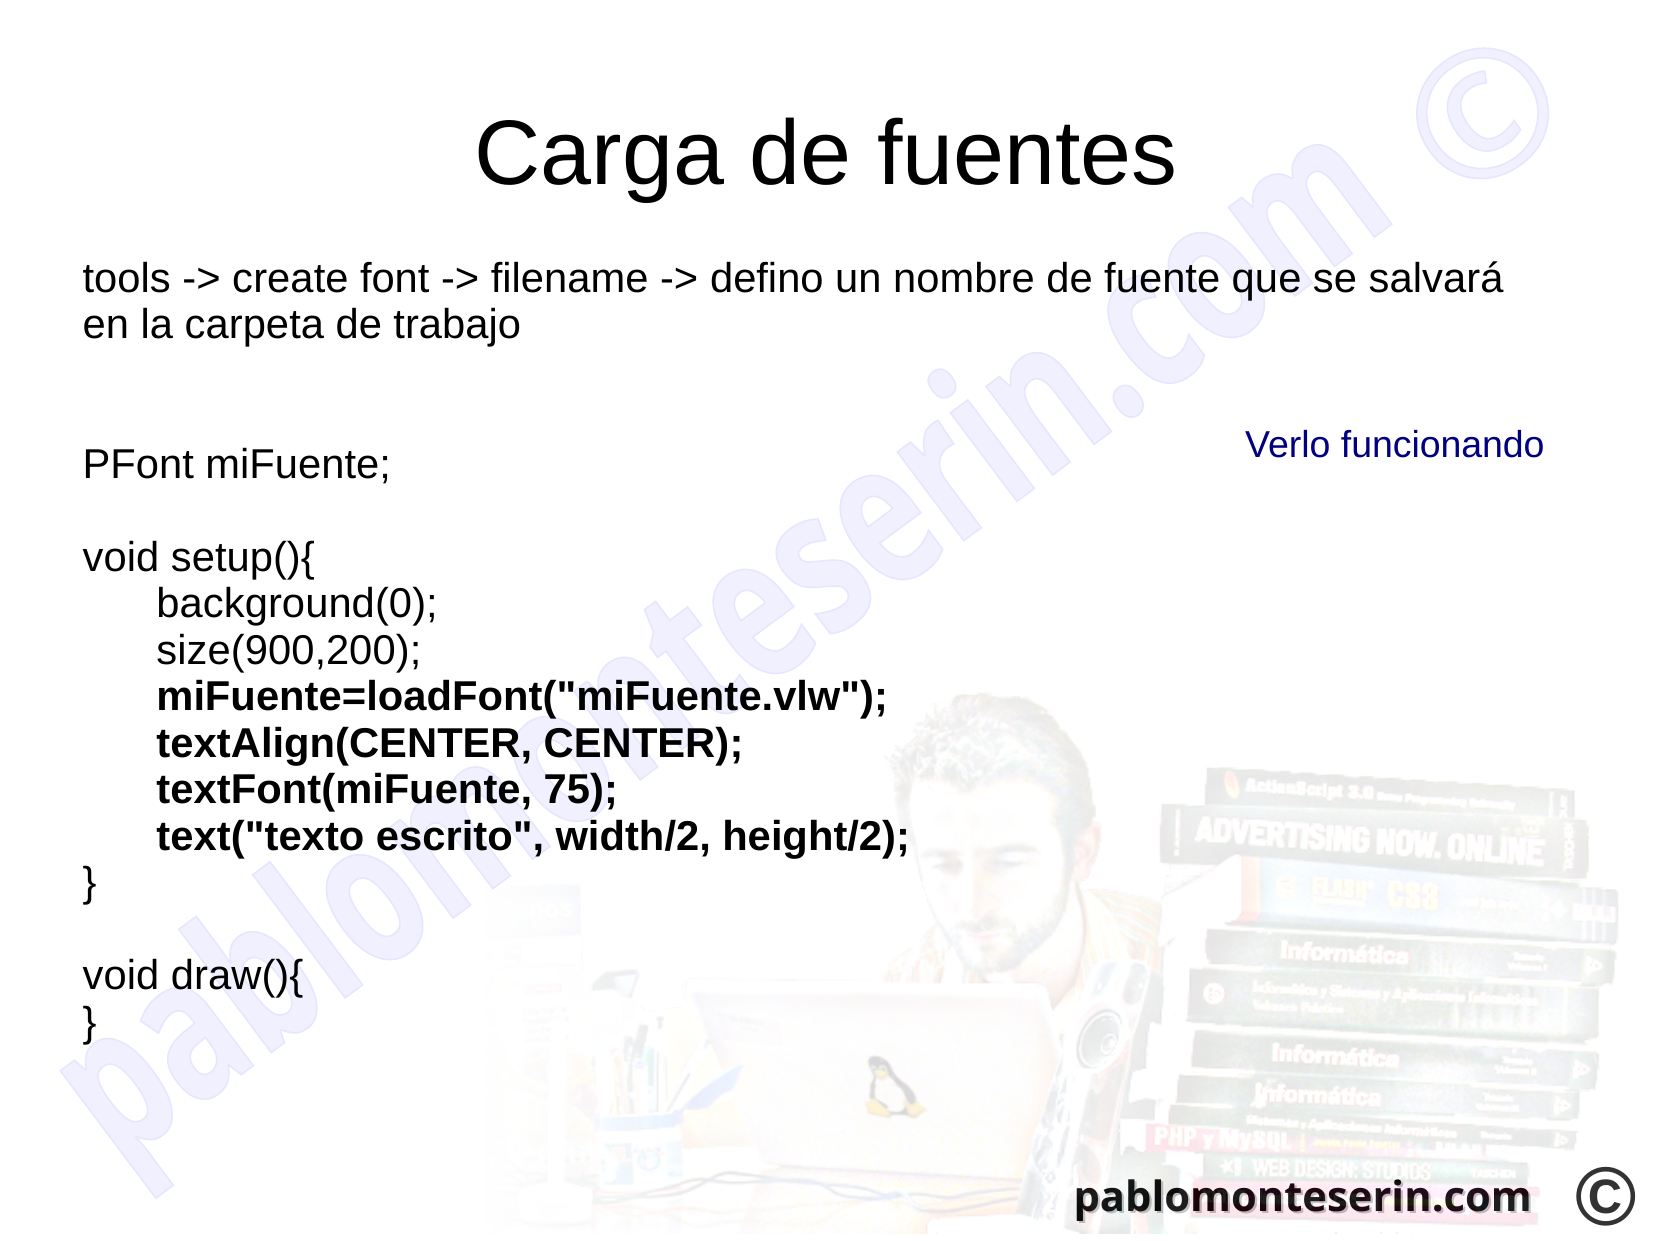

# Carga de fuentes
tools -> create font -> filename -> defino un nombre de fuente que se salvará en la carpeta de trabajo
PFont miFuente;
void setup(){
	background(0);
	size(900,200);
	miFuente=loadFont("miFuente.vlw");
	textAlign(CENTER, CENTER);
	textFont(miFuente, 75);
	text("texto escrito", width/2, height/2);
}
void draw(){
}
Verlo funcionando